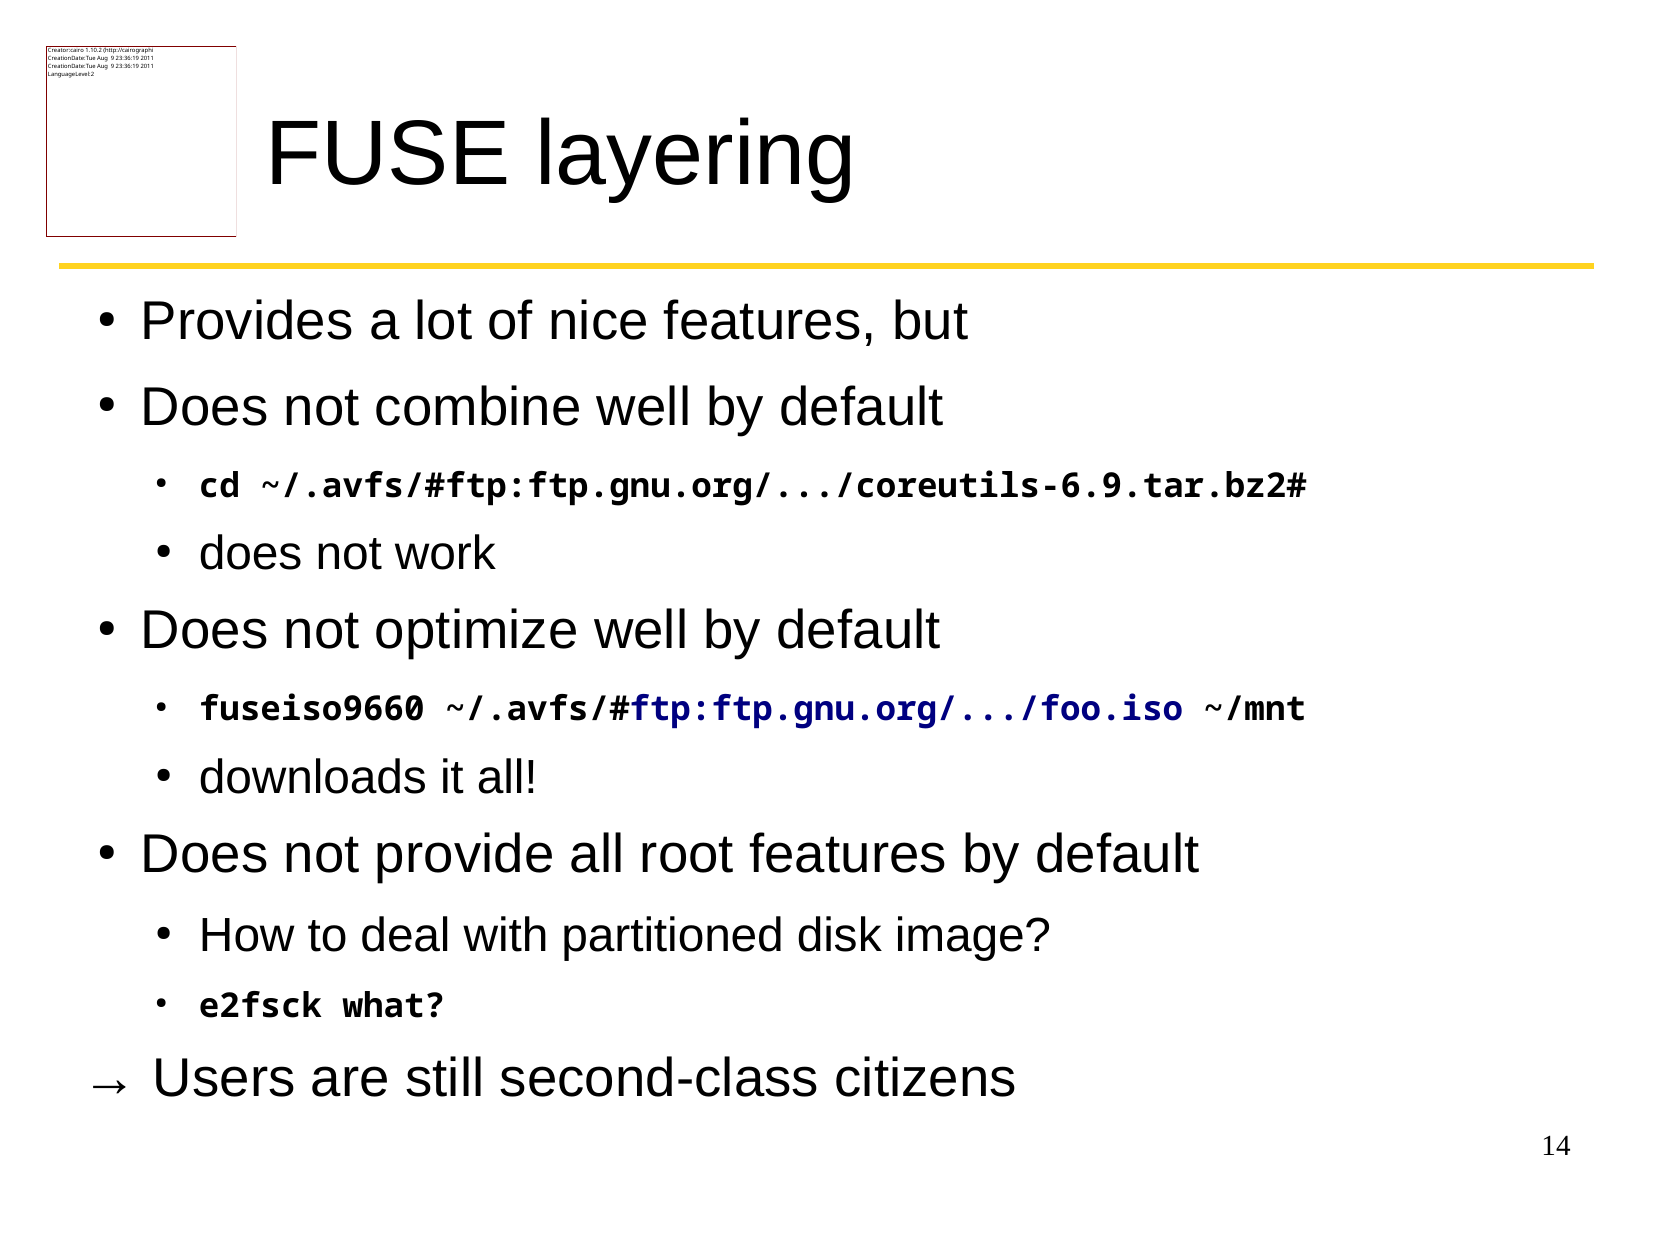

# FUSE layering
Provides a lot of nice features, but
Does not combine well by default
cd ~/.avfs/#ftp:ftp.gnu.org/.../coreutils-6.9.tar.bz2#
does not work
Does not optimize well by default
fuseiso9660 ~/.avfs/#ftp:ftp.gnu.org/.../foo.iso ~/mnt
downloads it all!
Does not provide all root features by default
How to deal with partitioned disk image?
e2fsck what?
→ Users are still second-class citizens
14